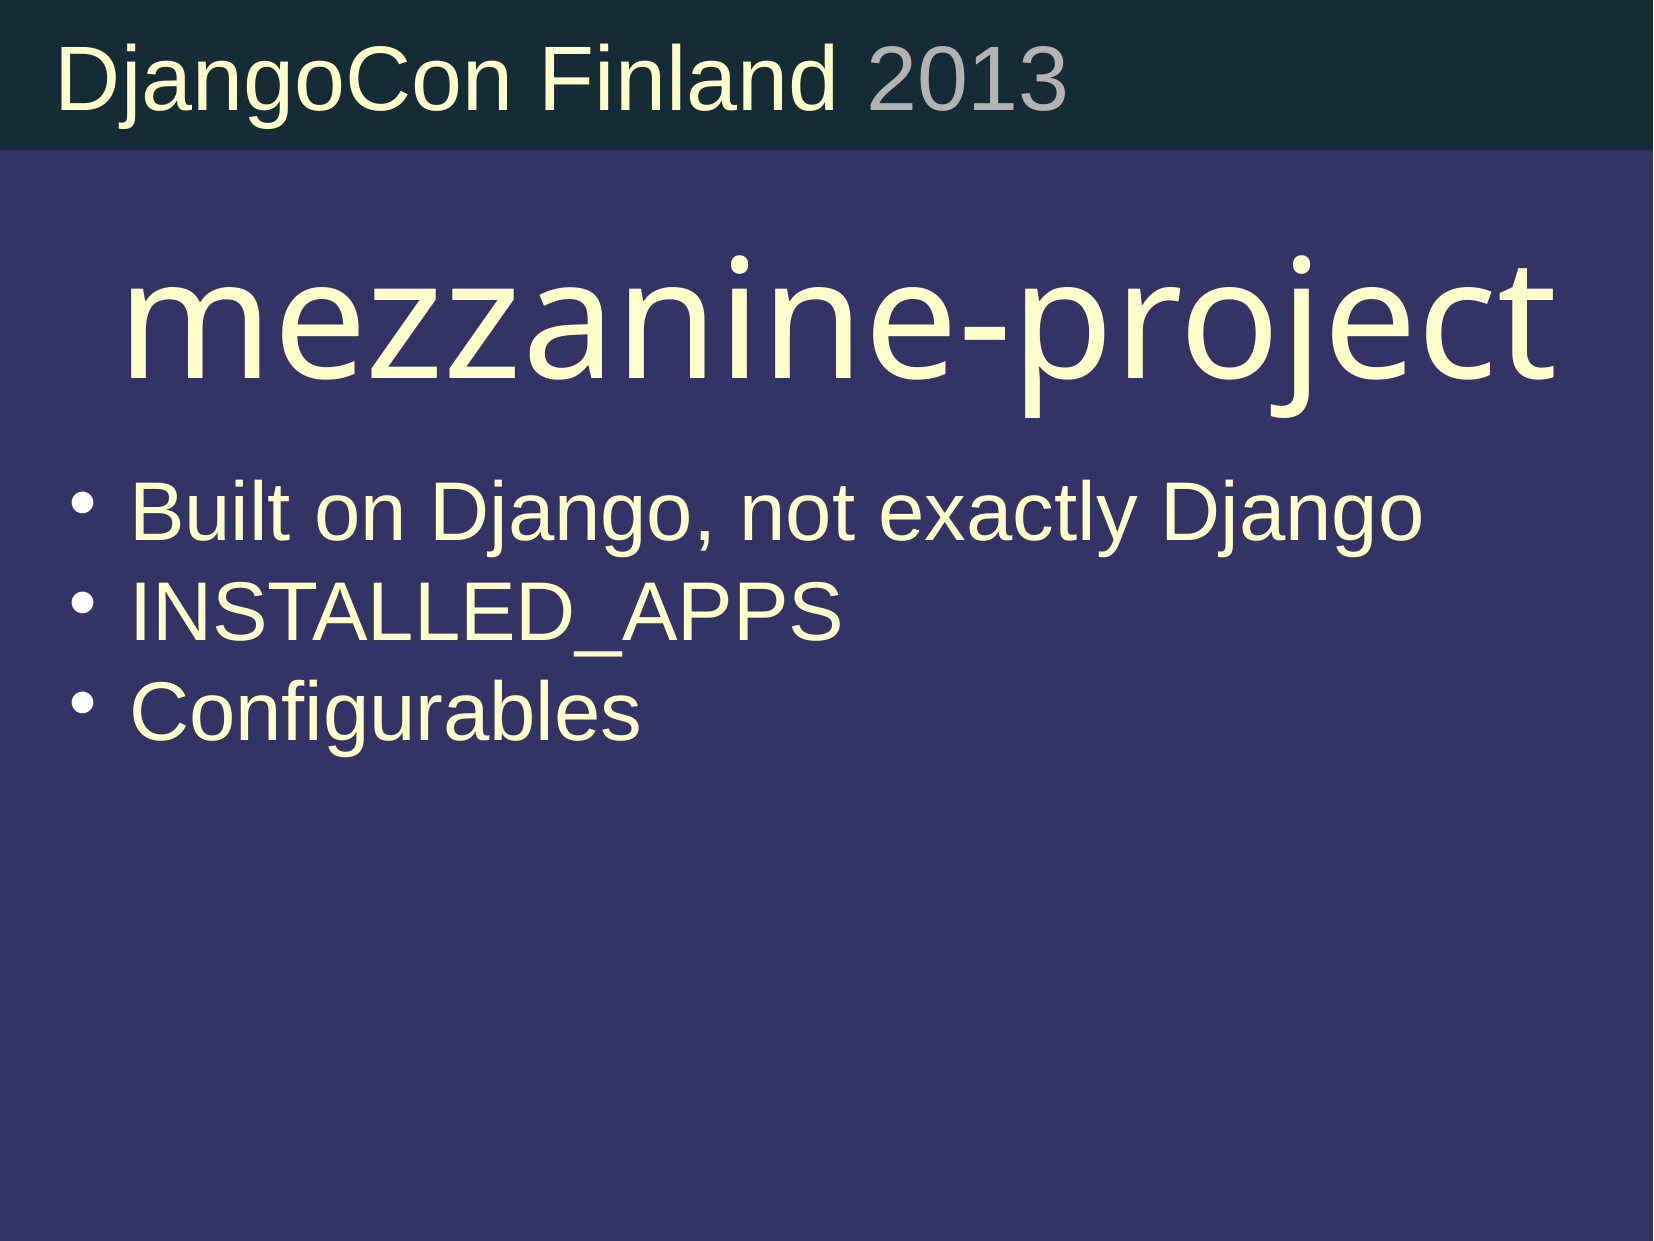

# DjangoCon Finland 2013
mezzanine-project
 Built on Django, not exactly Django
 INSTALLED_APPS
 Configurables